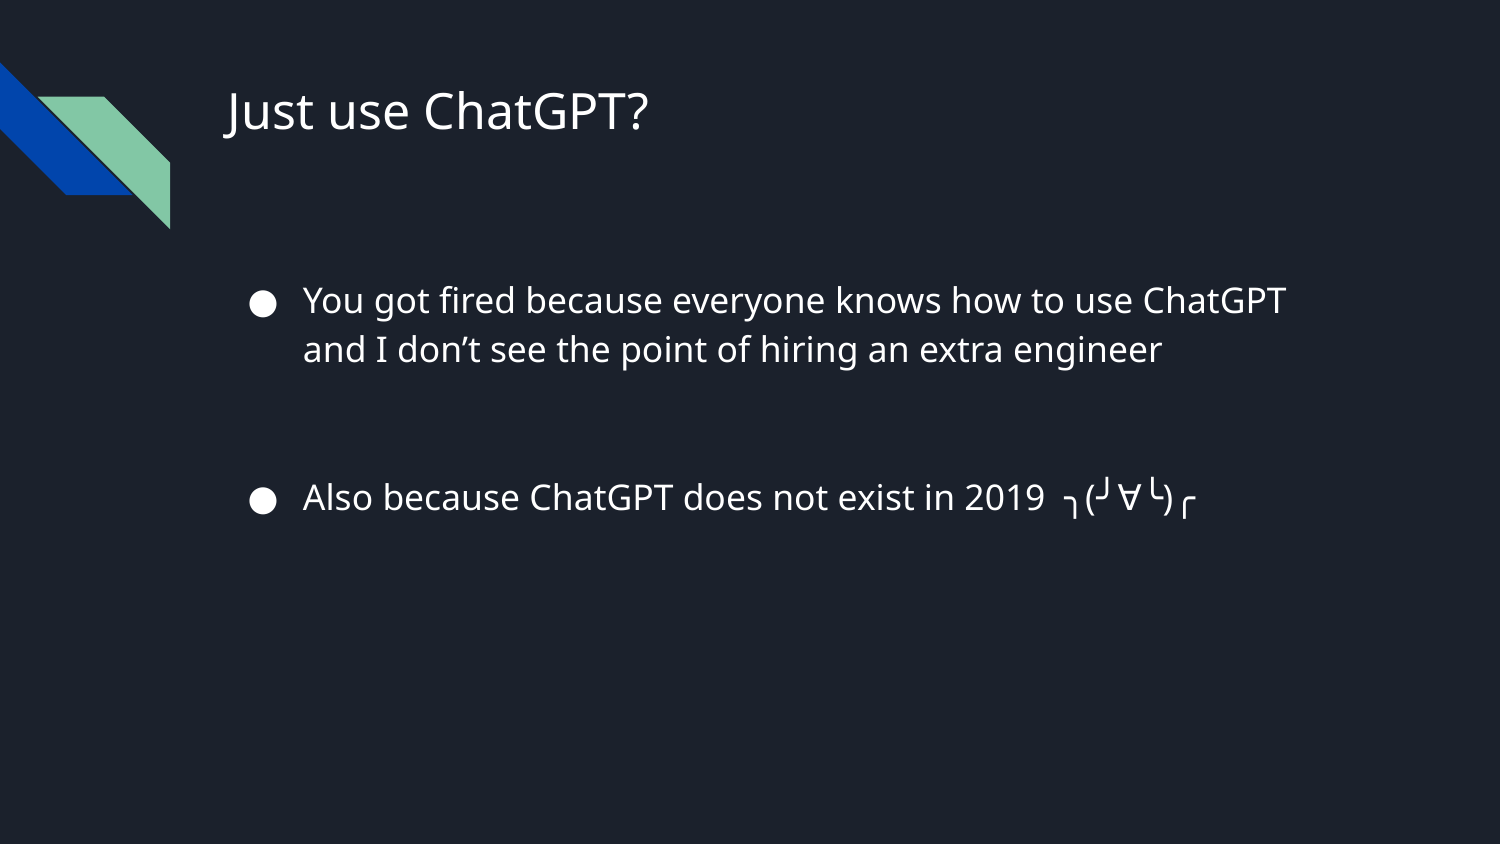

# Just use ChatGPT?
You got fired because everyone knows how to use ChatGPT and I don’t see the point of hiring an extra engineer
Also because ChatGPT does not exist in 2019 ╮(╯∀╰)╭